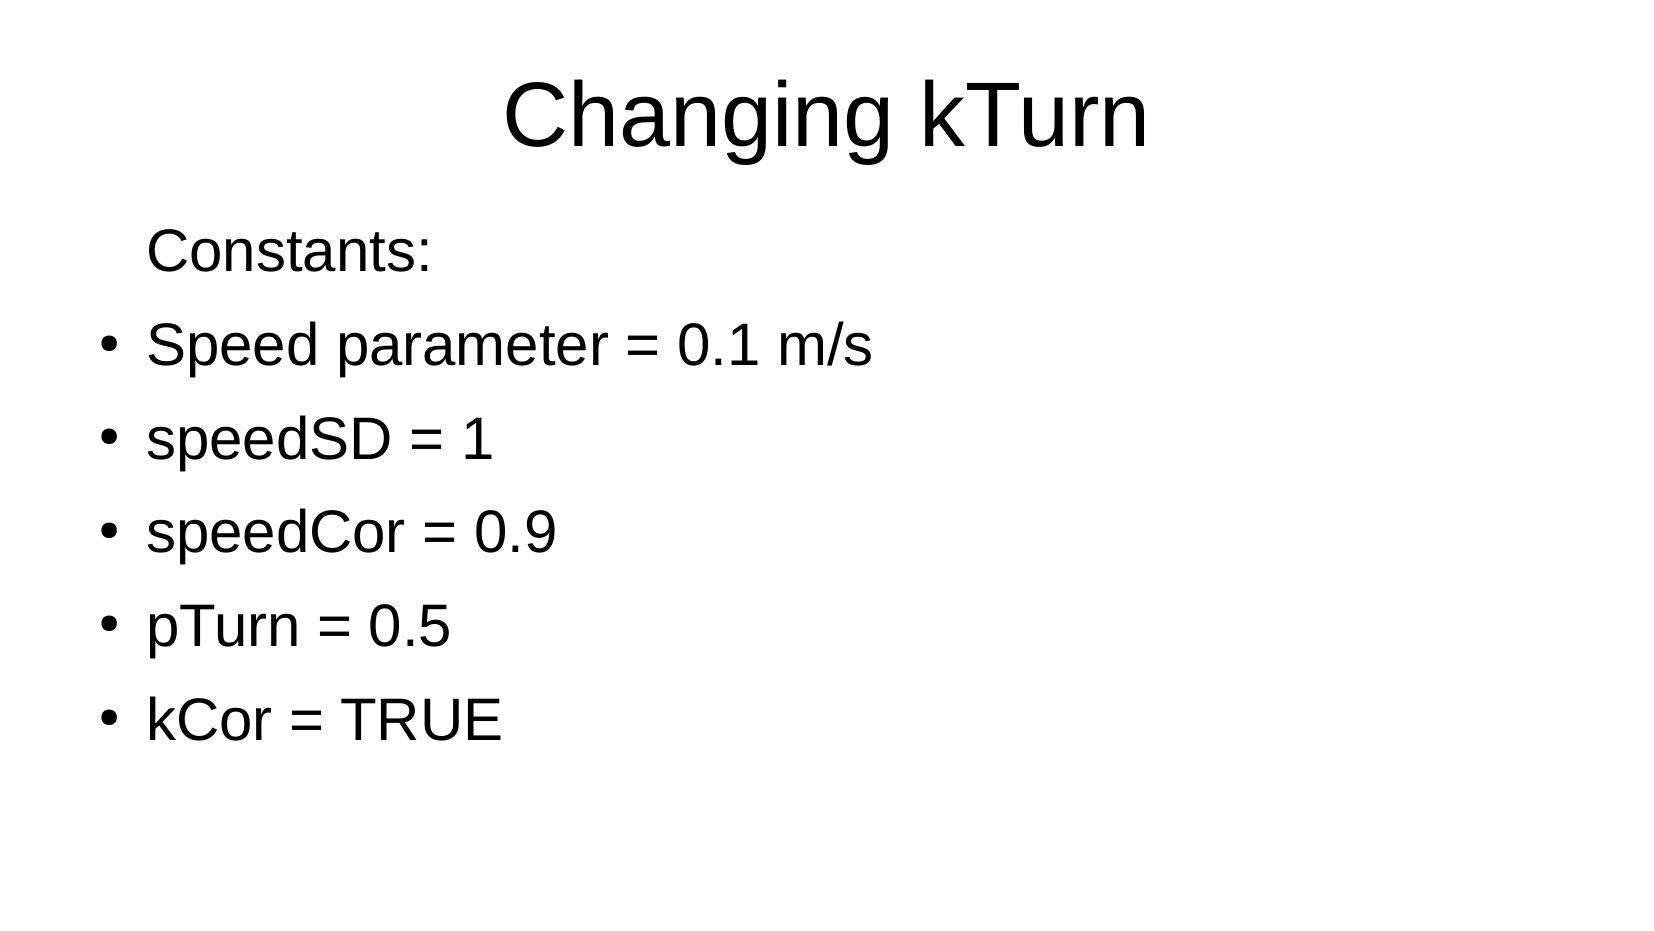

# Changing kTurn
Constants:
Speed parameter = 0.1 m/s
speedSD = 1
speedCor = 0.9
pTurn = 0.5
kCor = TRUE